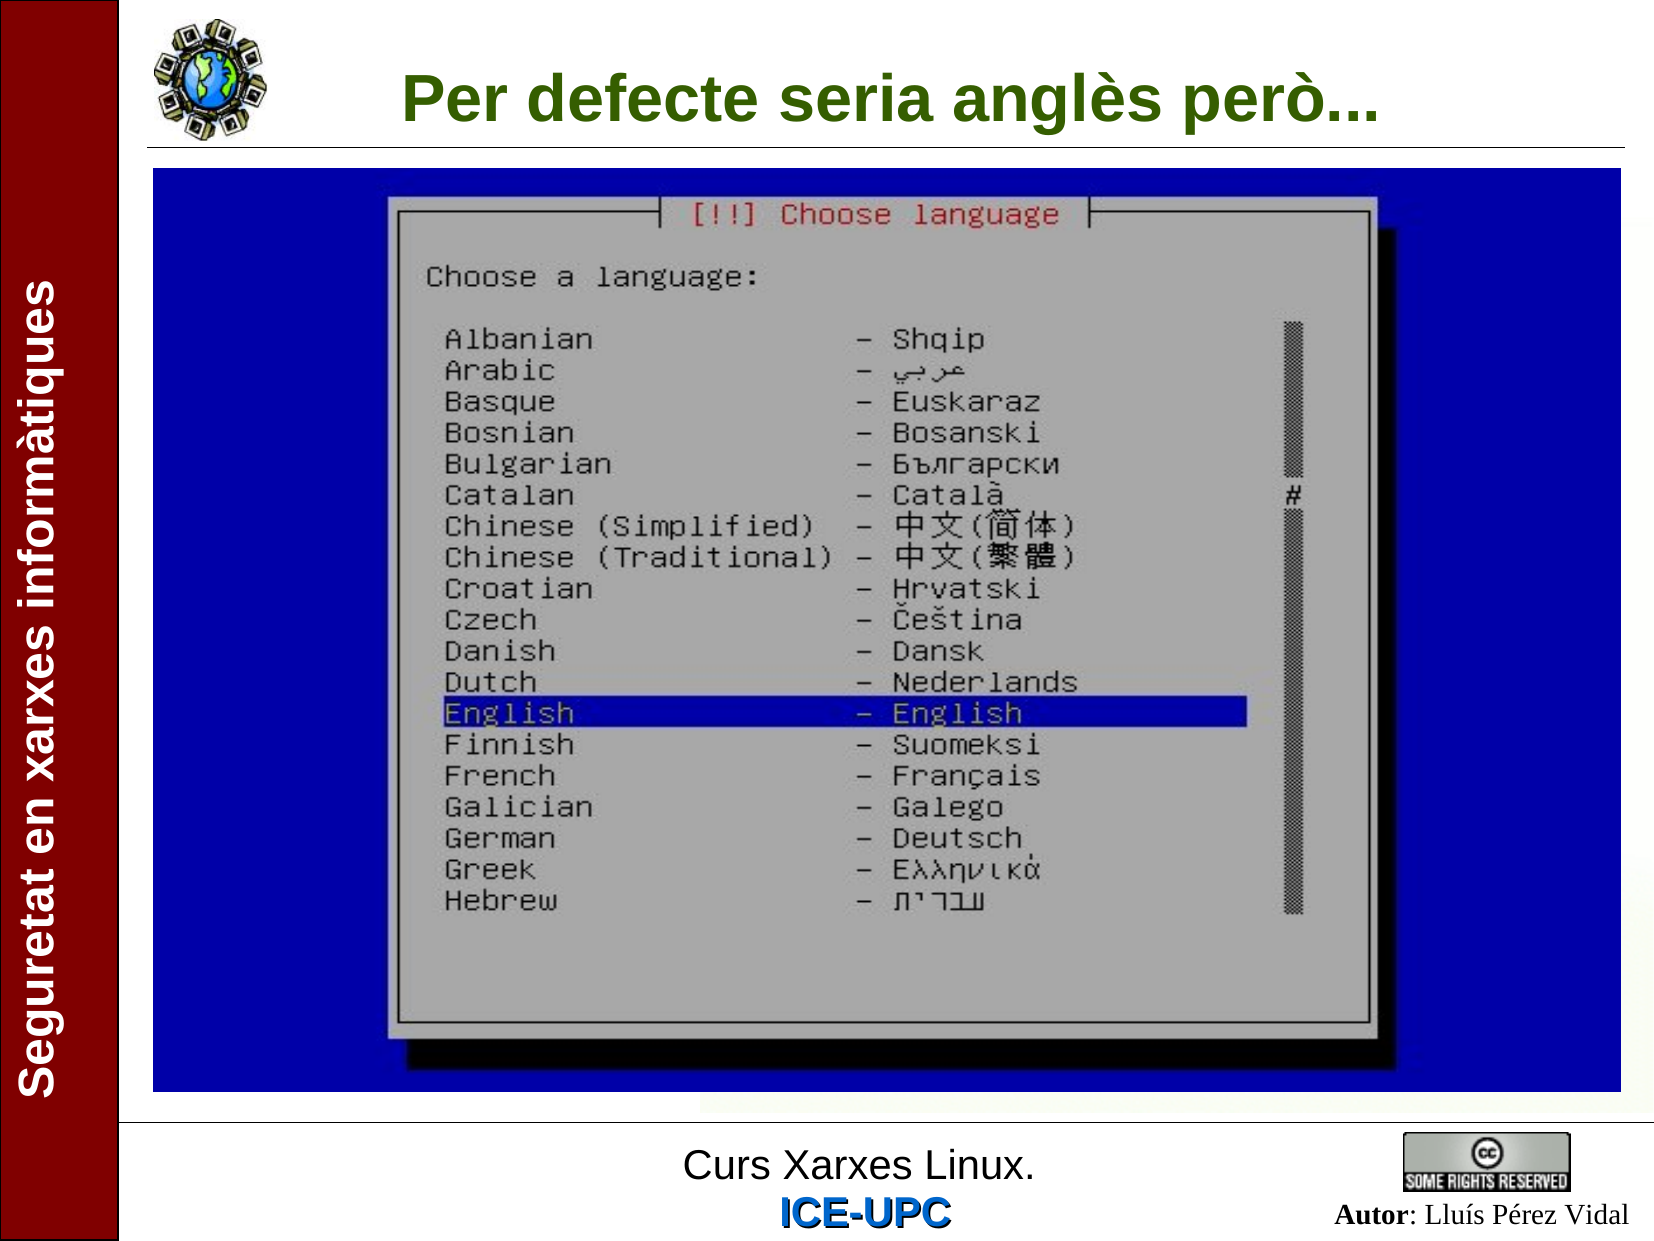

# Per defecte seria anglès però...
 Croquis d'arquitectura mostrant les 3 zones